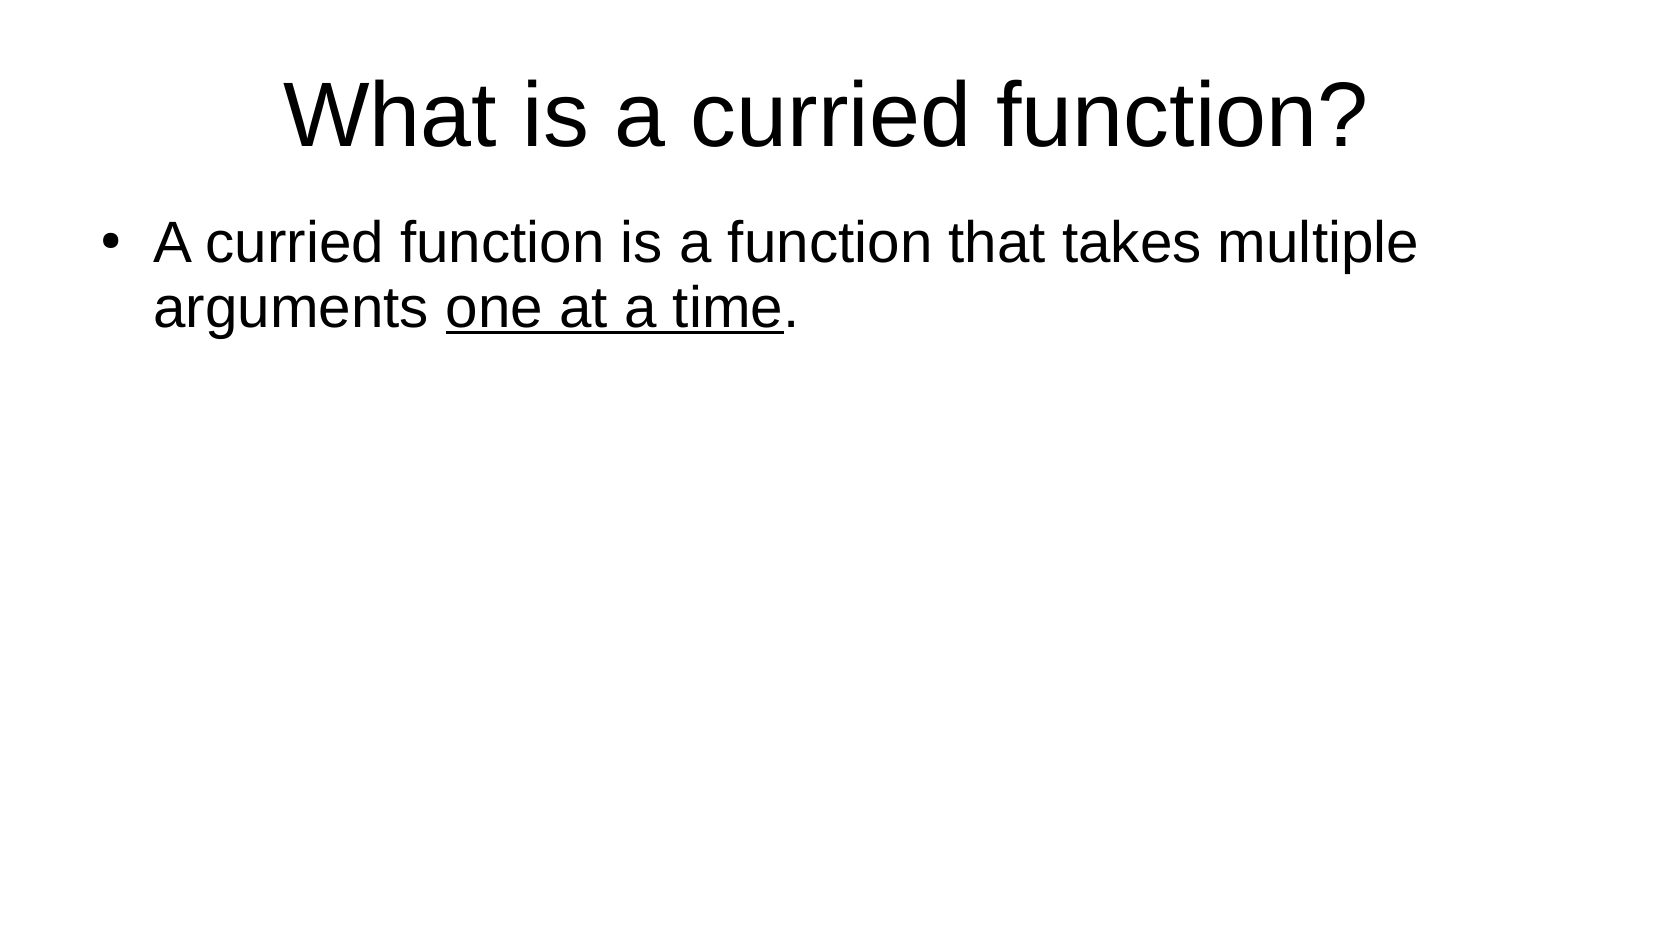

# What is a curried function?
A curried function is a function that takes multiple arguments one at a time.